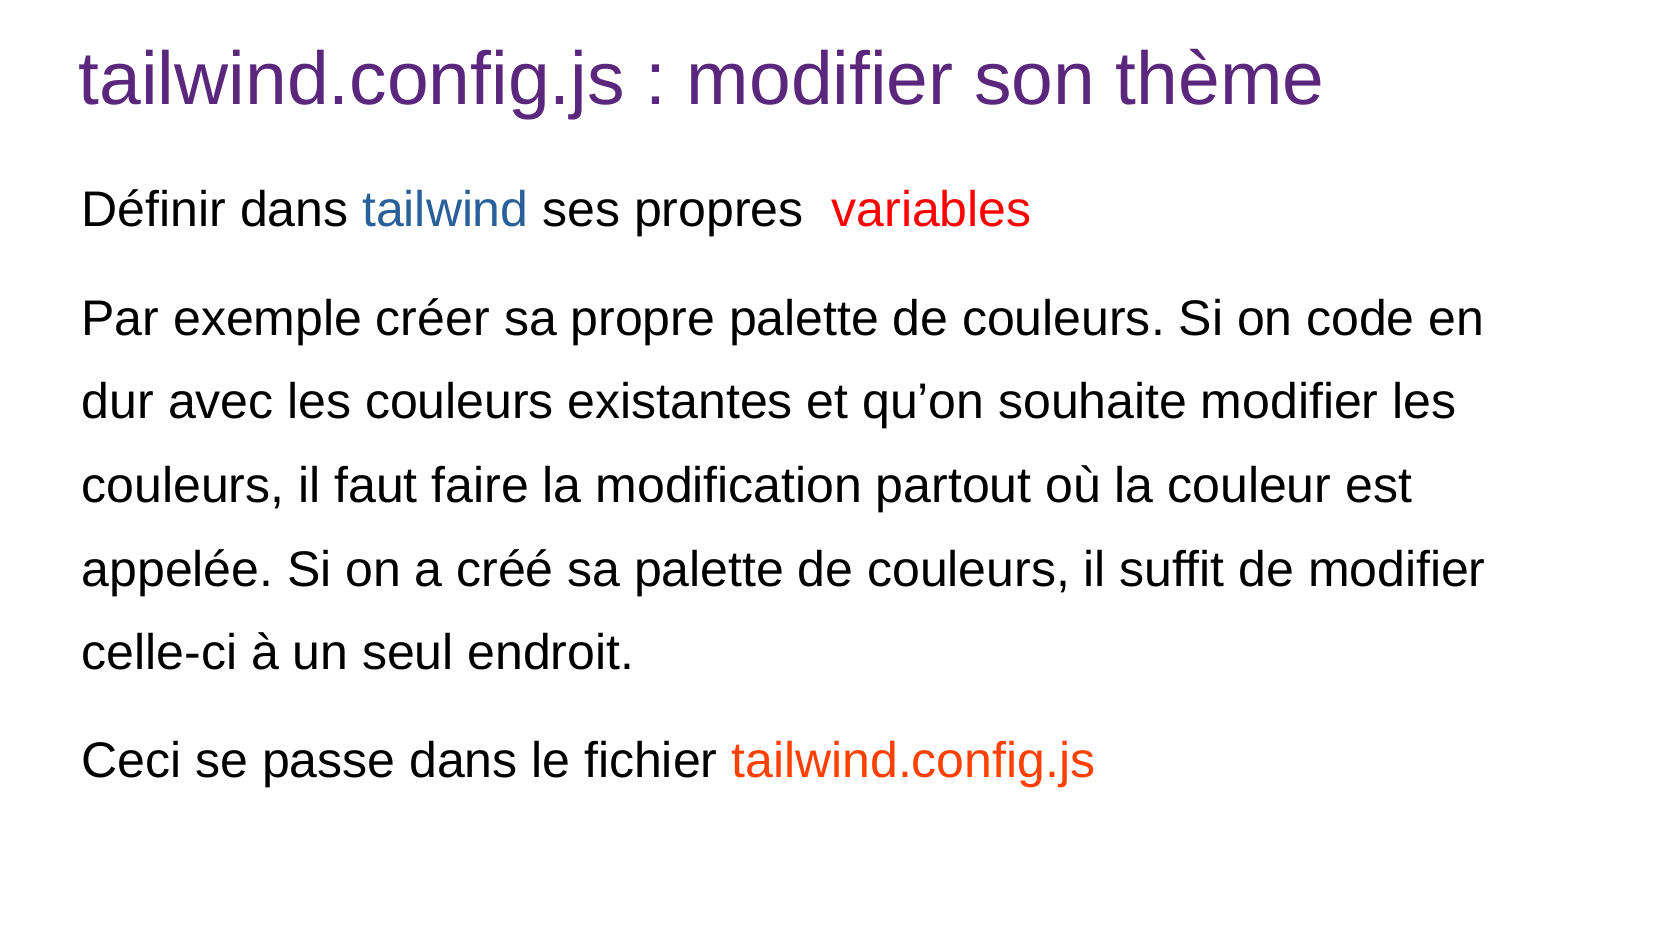

# tailwind.config.js : modifier son thème
Définir dans tailwind ses propres variables
Par exemple créer sa propre palette de couleurs. Si on code en dur avec les couleurs existantes et qu’on souhaite modifier les couleurs, il faut faire la modification partout où la couleur est appelée. Si on a créé sa palette de couleurs, il suffit de modifier celle-ci à un seul endroit.
Ceci se passe dans le fichier tailwind.config.js